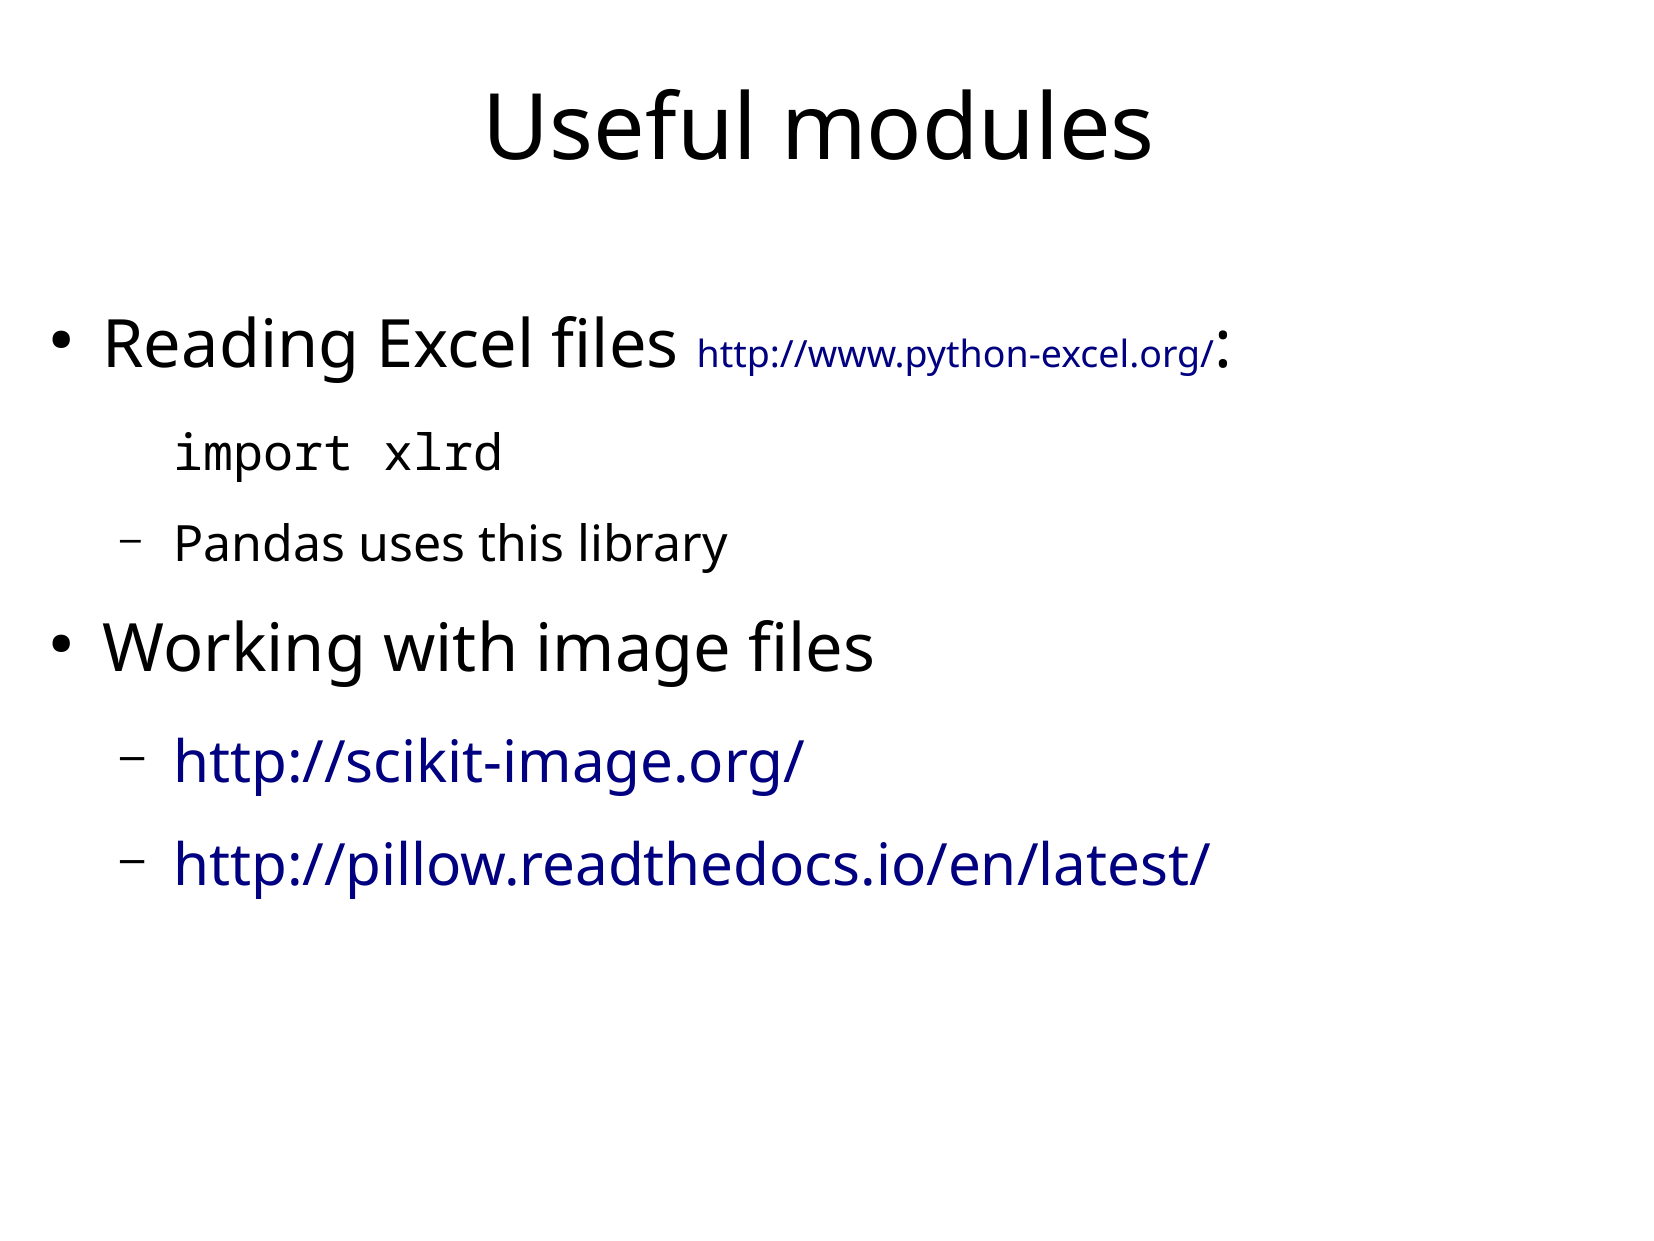

# Useful modules
Reading Excel files http://www.python-excel.org/:
import xlrd
Pandas uses this library
Working with image files
http://scikit-image.org/
http://pillow.readthedocs.io/en/latest/